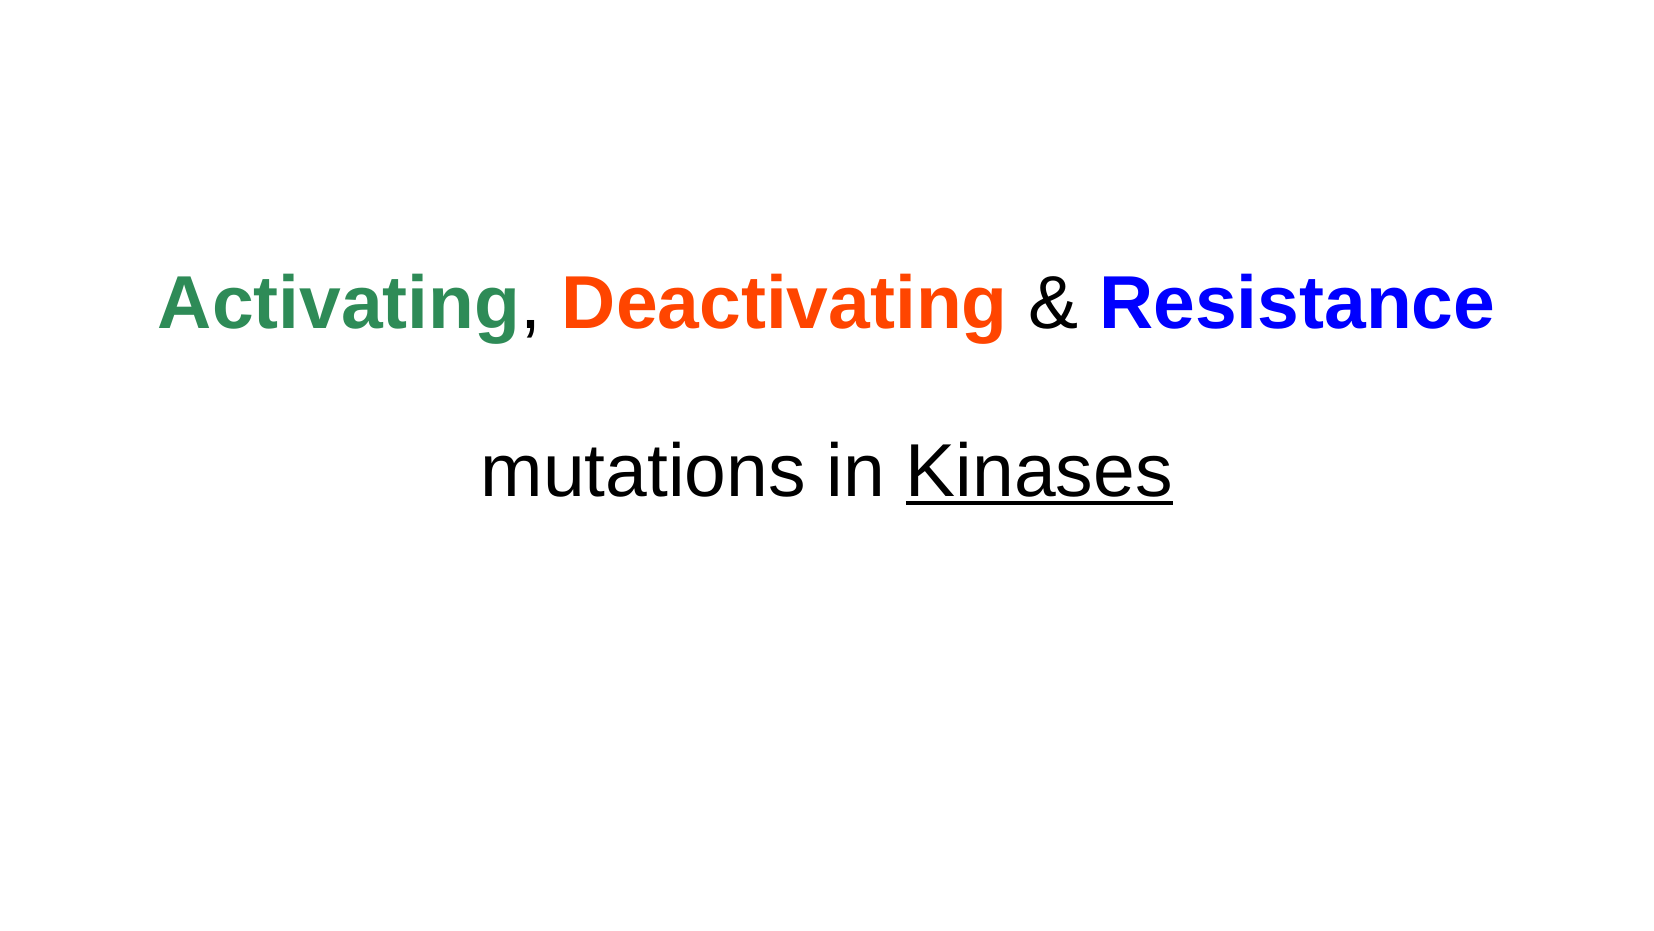

# Activating, Deactivating & Resistance mutations in Kinases